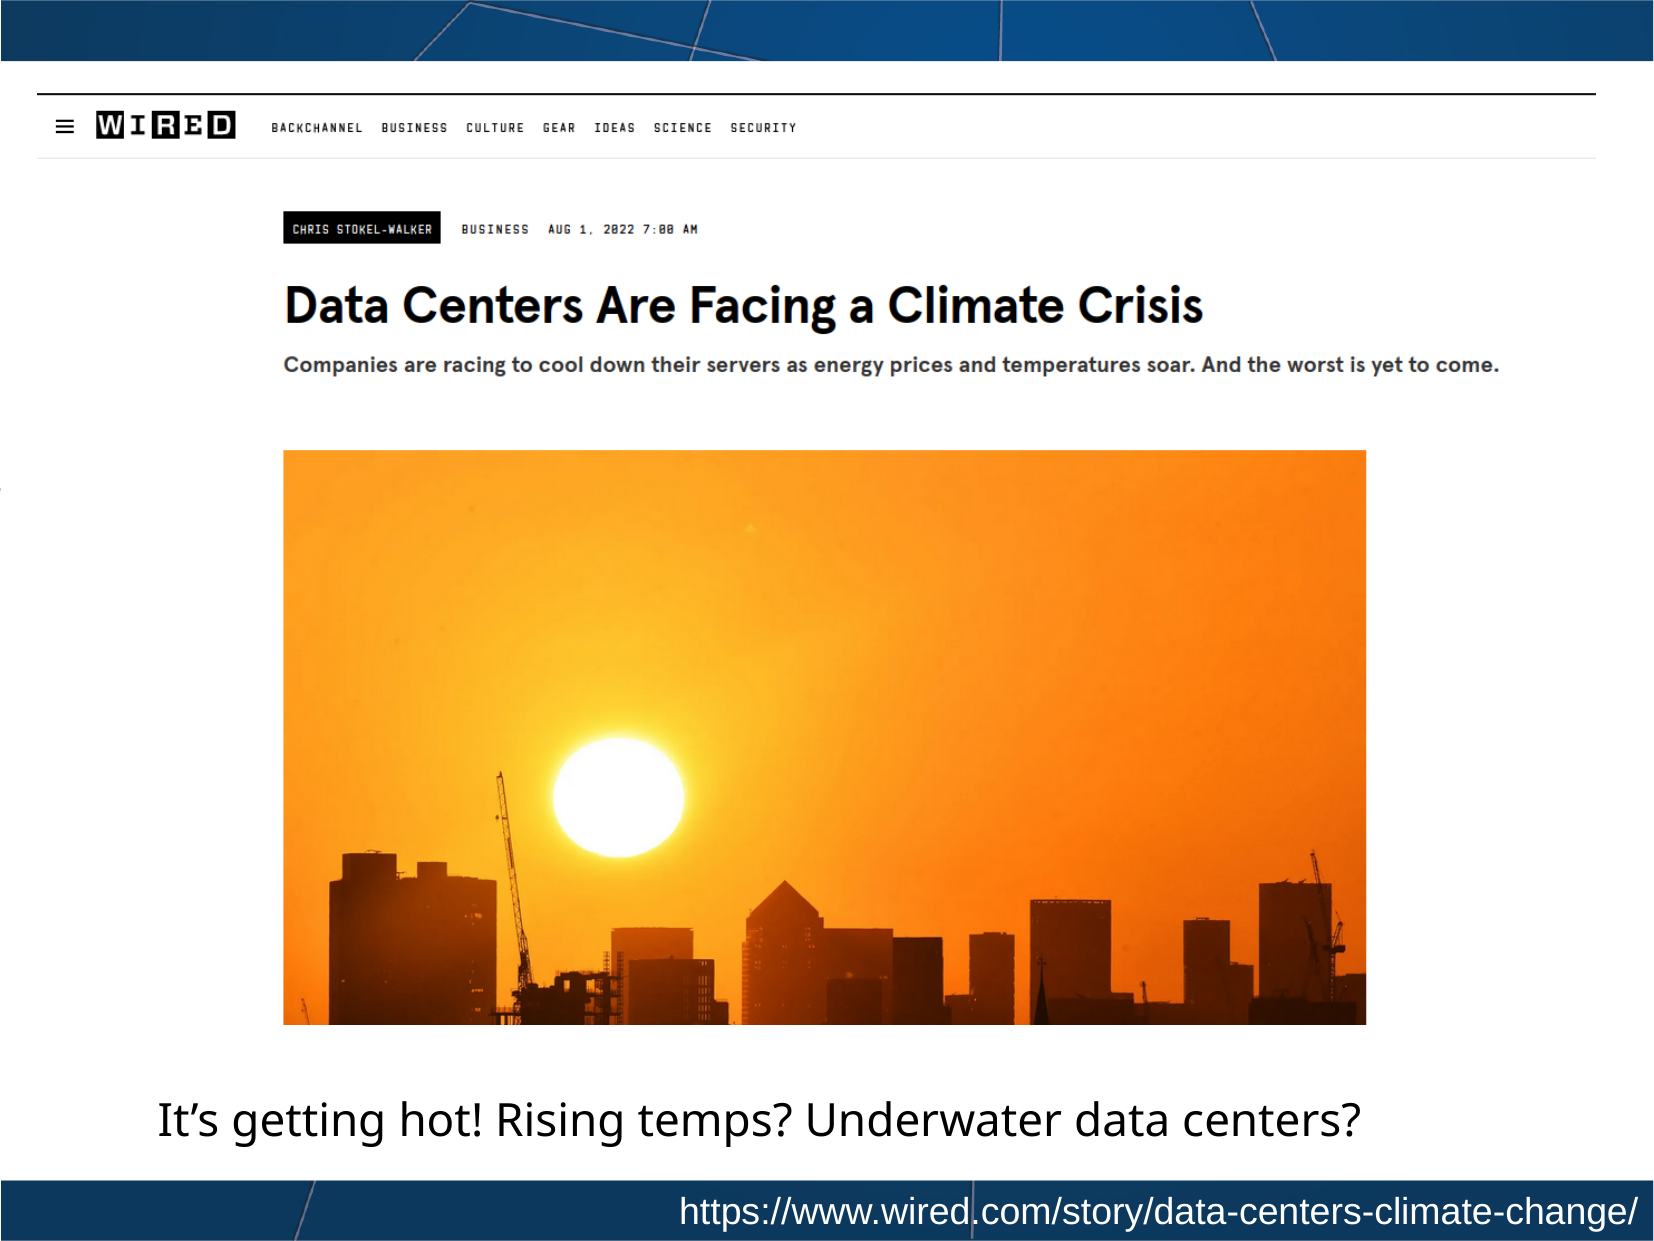

#
It’s getting hot! Rising temps? Underwater data centers?
https://www.wired.com/story/data-centers-climate-change/